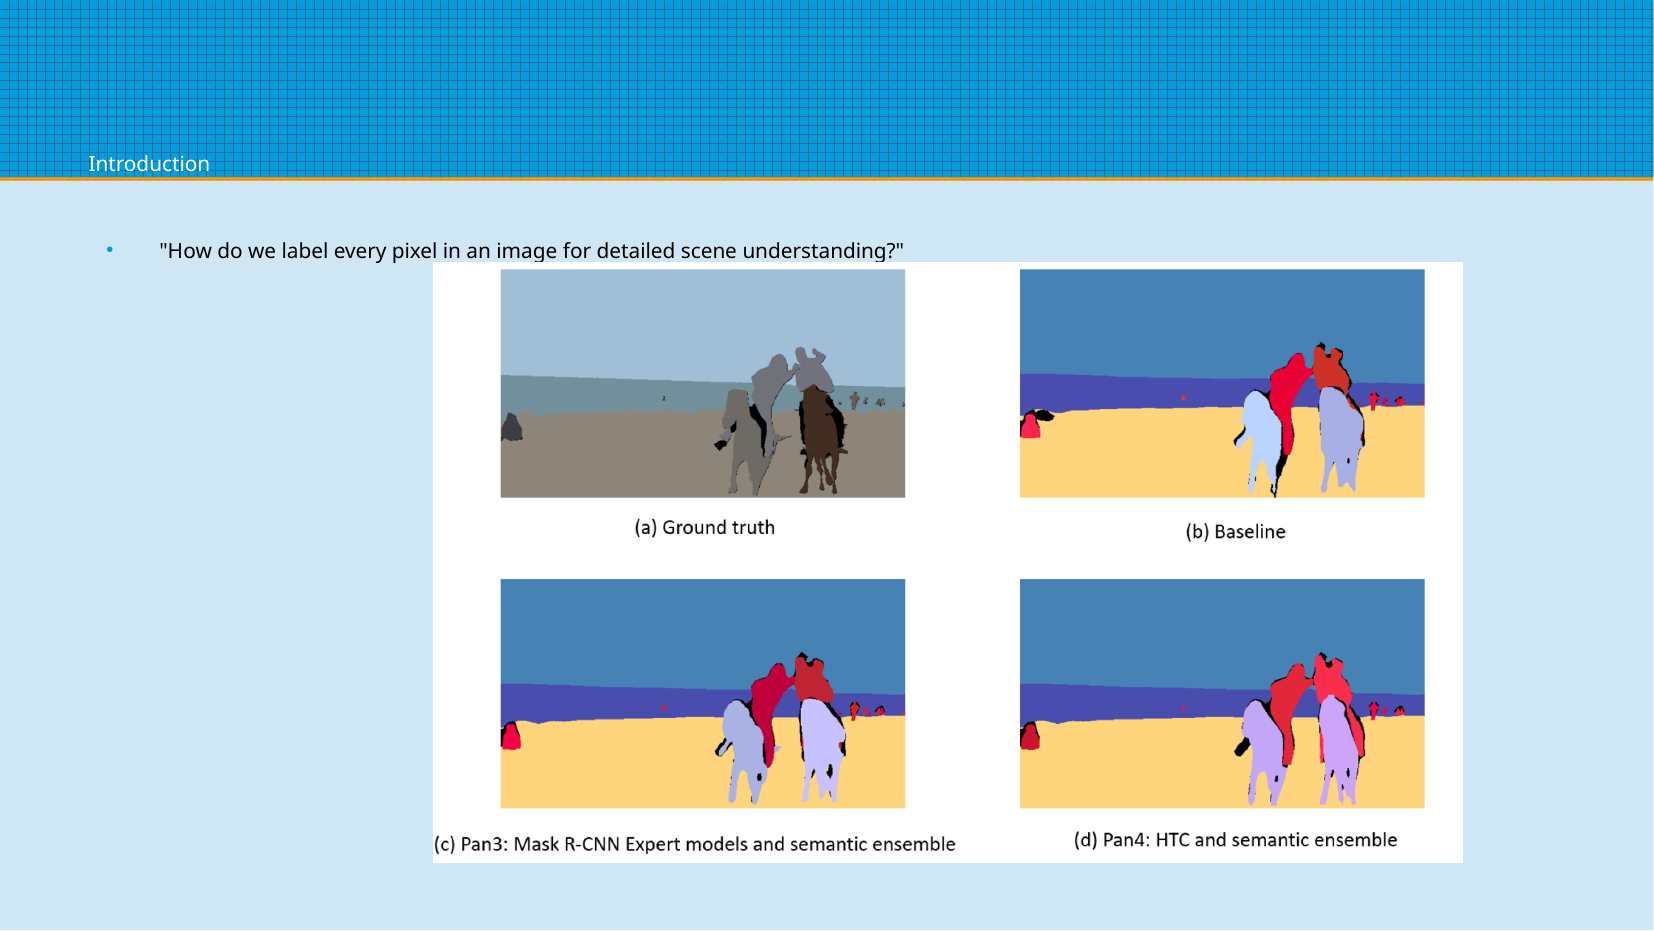

# Introduction
"How do we label every pixel in an image for detailed scene understanding?"